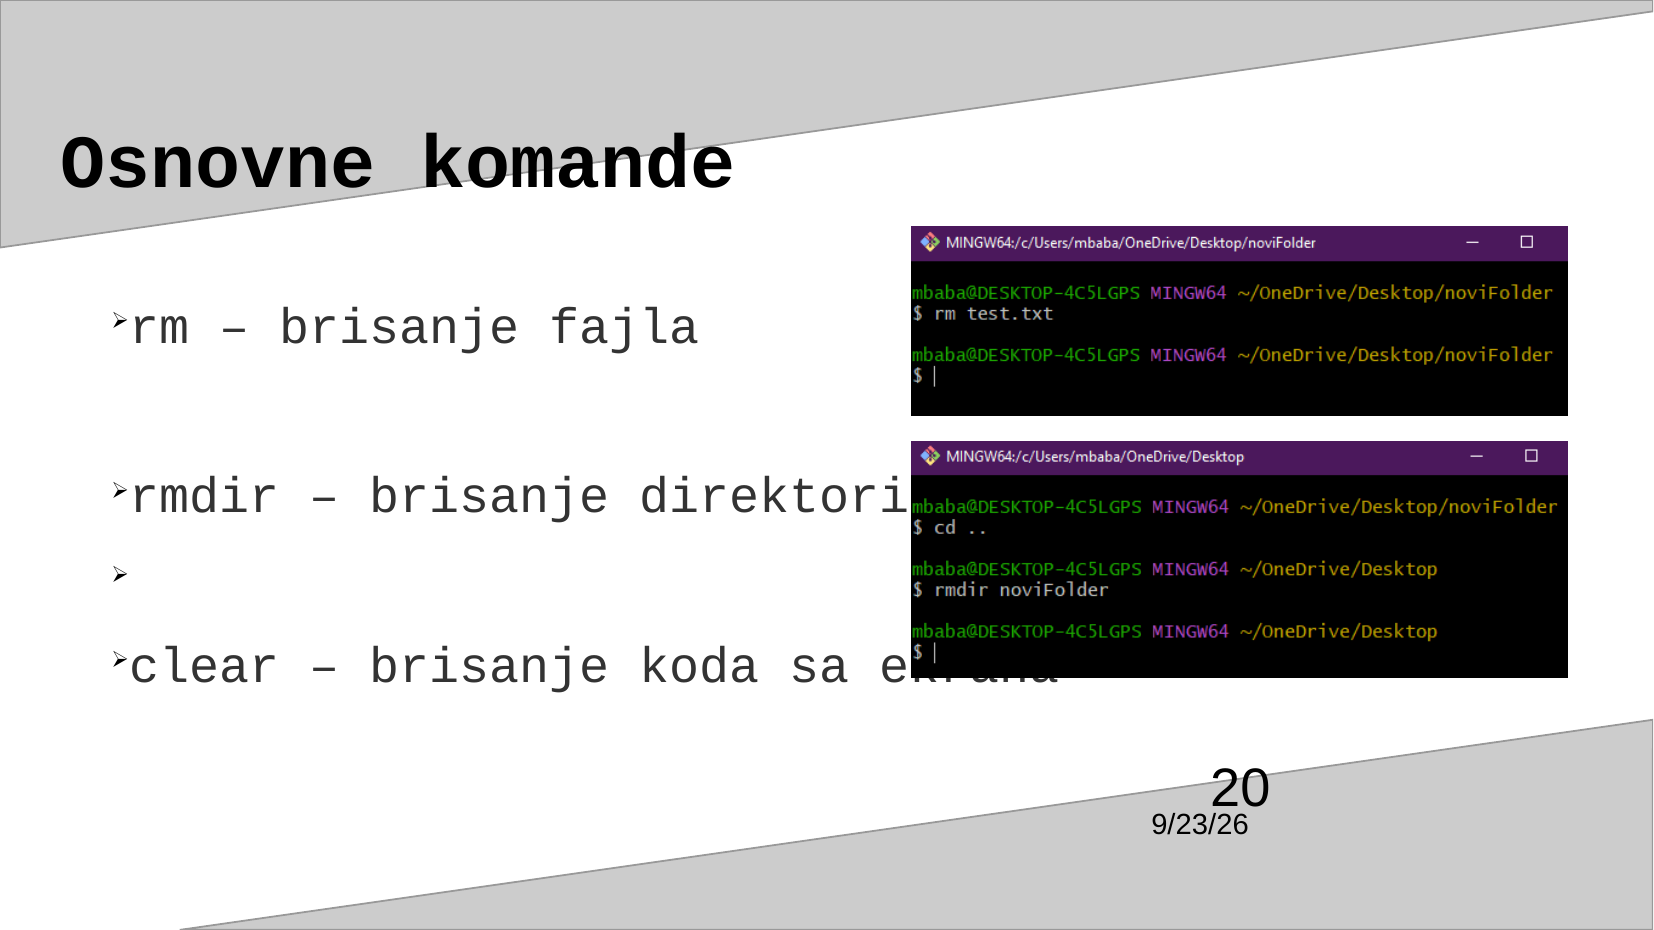

Osnovne komande
rm – brisanje fajla
rmdir – brisanje direktorija
clear – brisanje koda sa ekrana
19